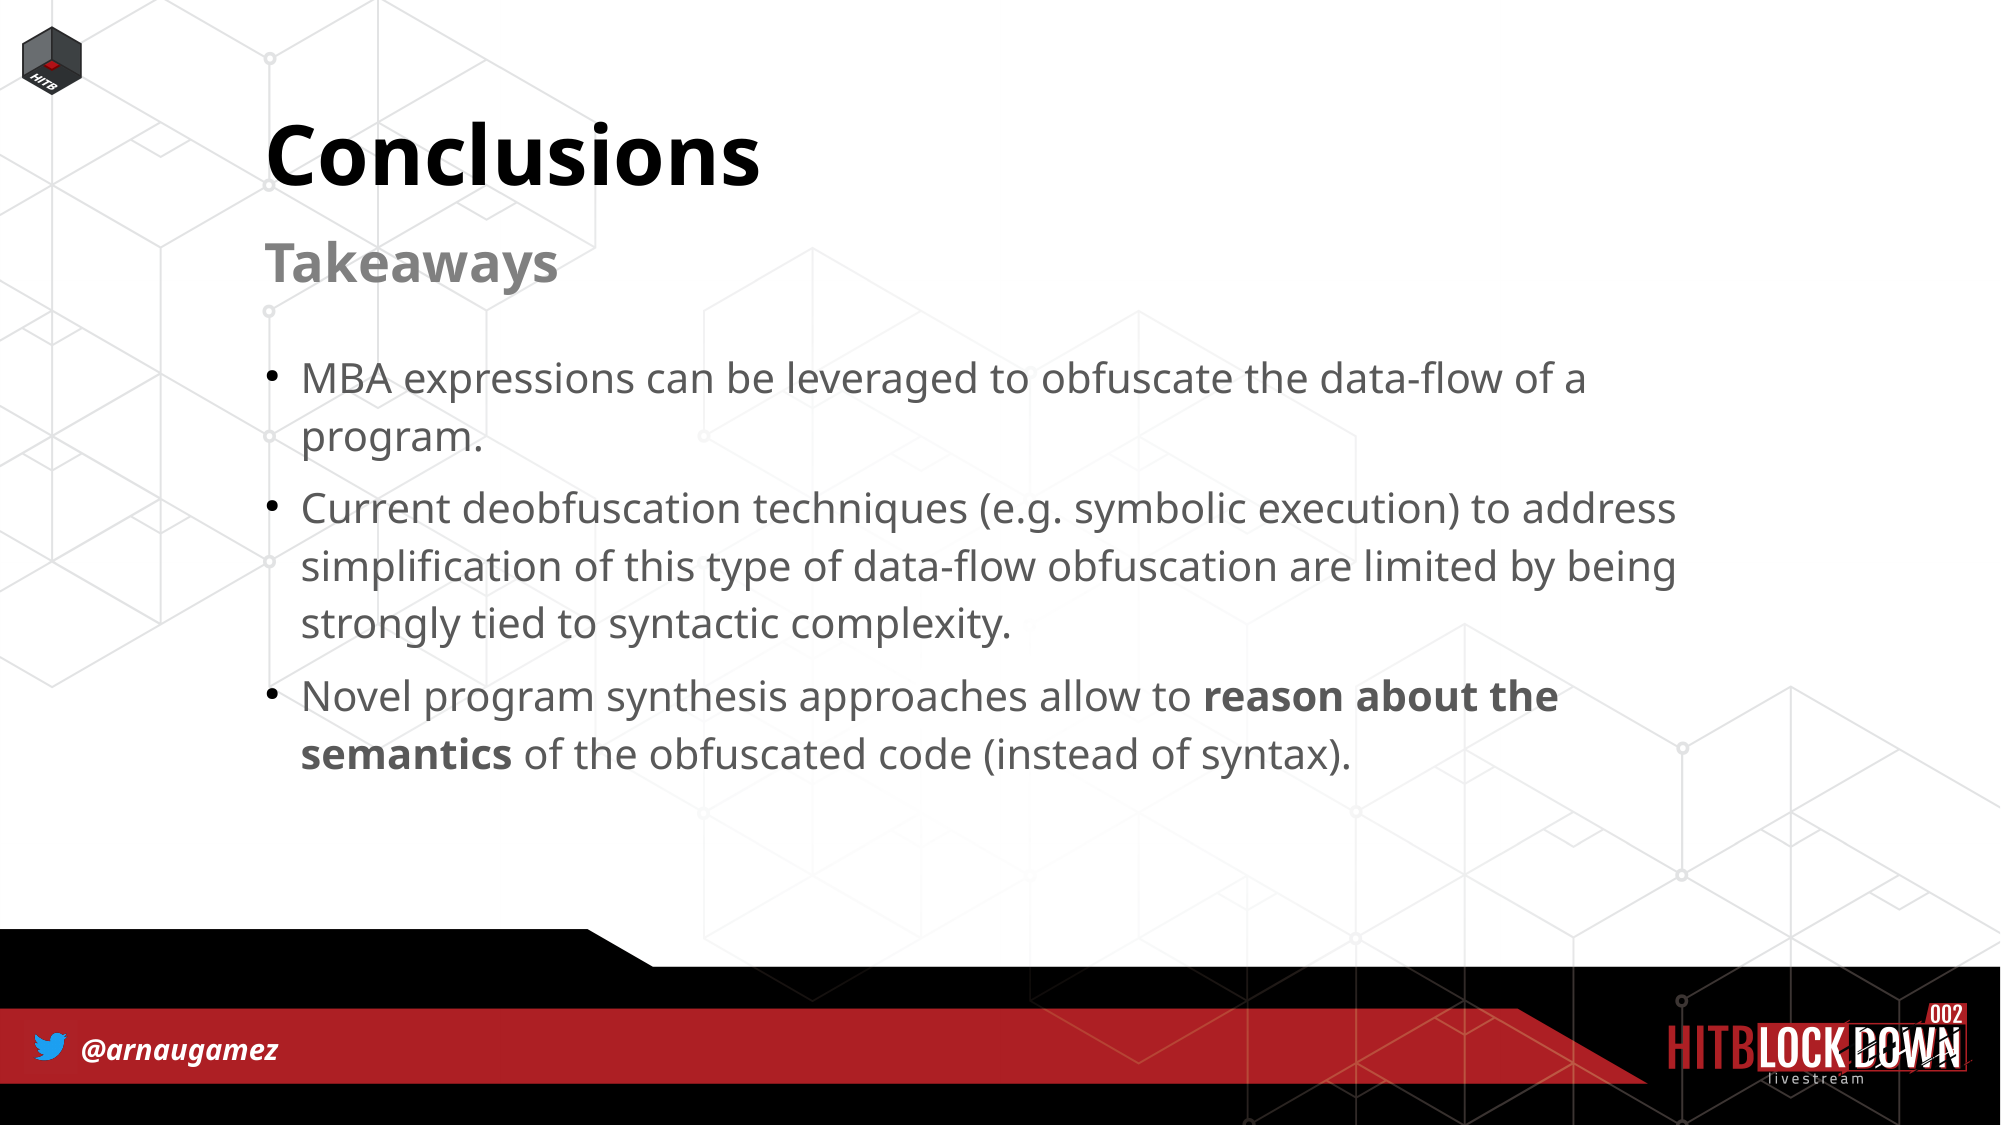

# Conclusions
Takeaways
MBA expressions can be leveraged to obfuscate the data-flow of a program.
Current deobfuscation techniques (e.g. symbolic execution) to address simplification of this type of data-flow obfuscation are limited by being strongly tied to syntactic complexity.
Novel program synthesis approaches allow to reason about the semantics of the obfuscated code (instead of syntax).